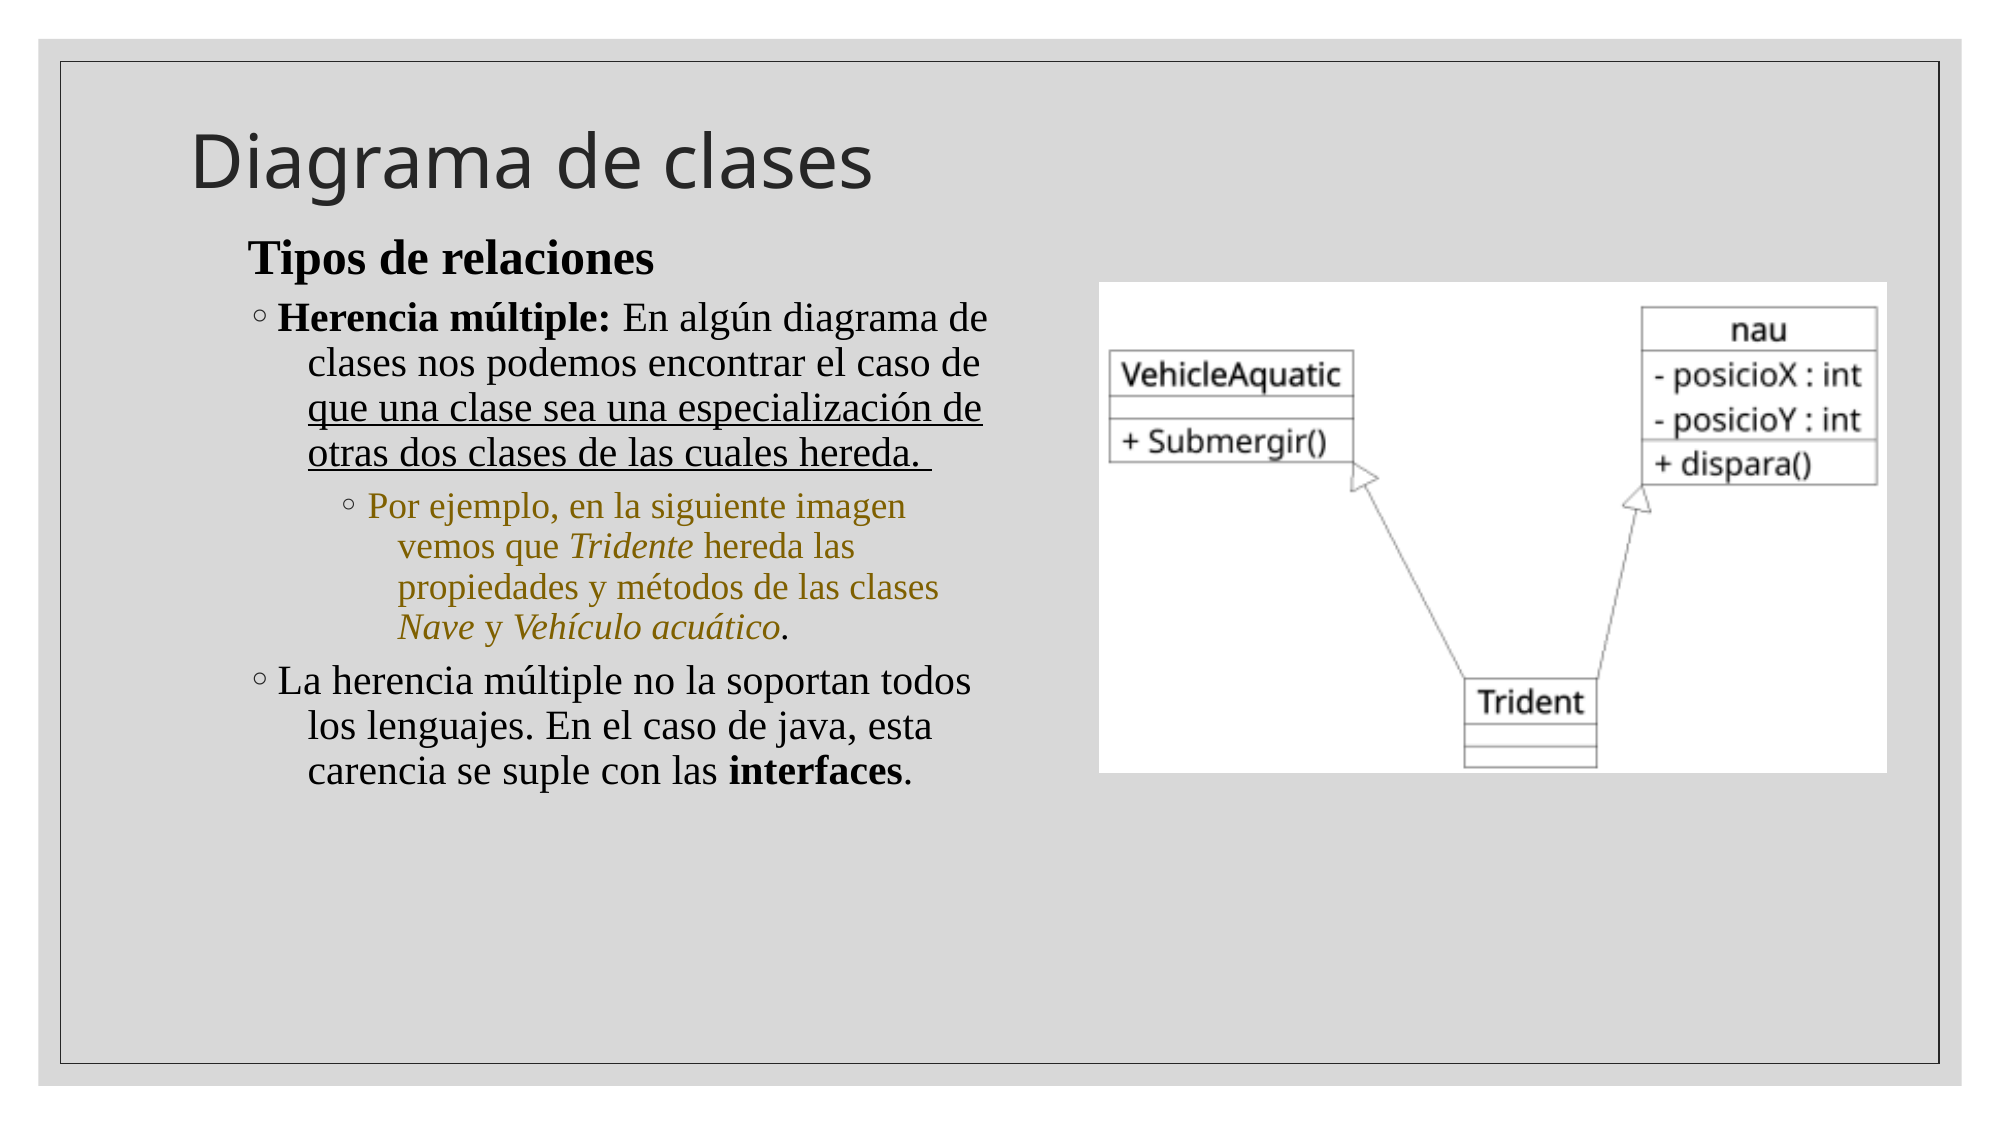

# Diagrama de clases
Tipos de relaciones
Herencia múltiple: En algún diagrama de clases nos podemos encontrar el caso de que una clase sea una especialización de otras dos clases de las cuales hereda.
Por ejemplo, en la siguiente imagen vemos que Tridente hereda las propiedades y métodos de las clases Nave y Vehículo acuático.
La herencia múltiple no la soportan todos los lenguajes. En el caso de java, esta carencia se suple con las interfaces.